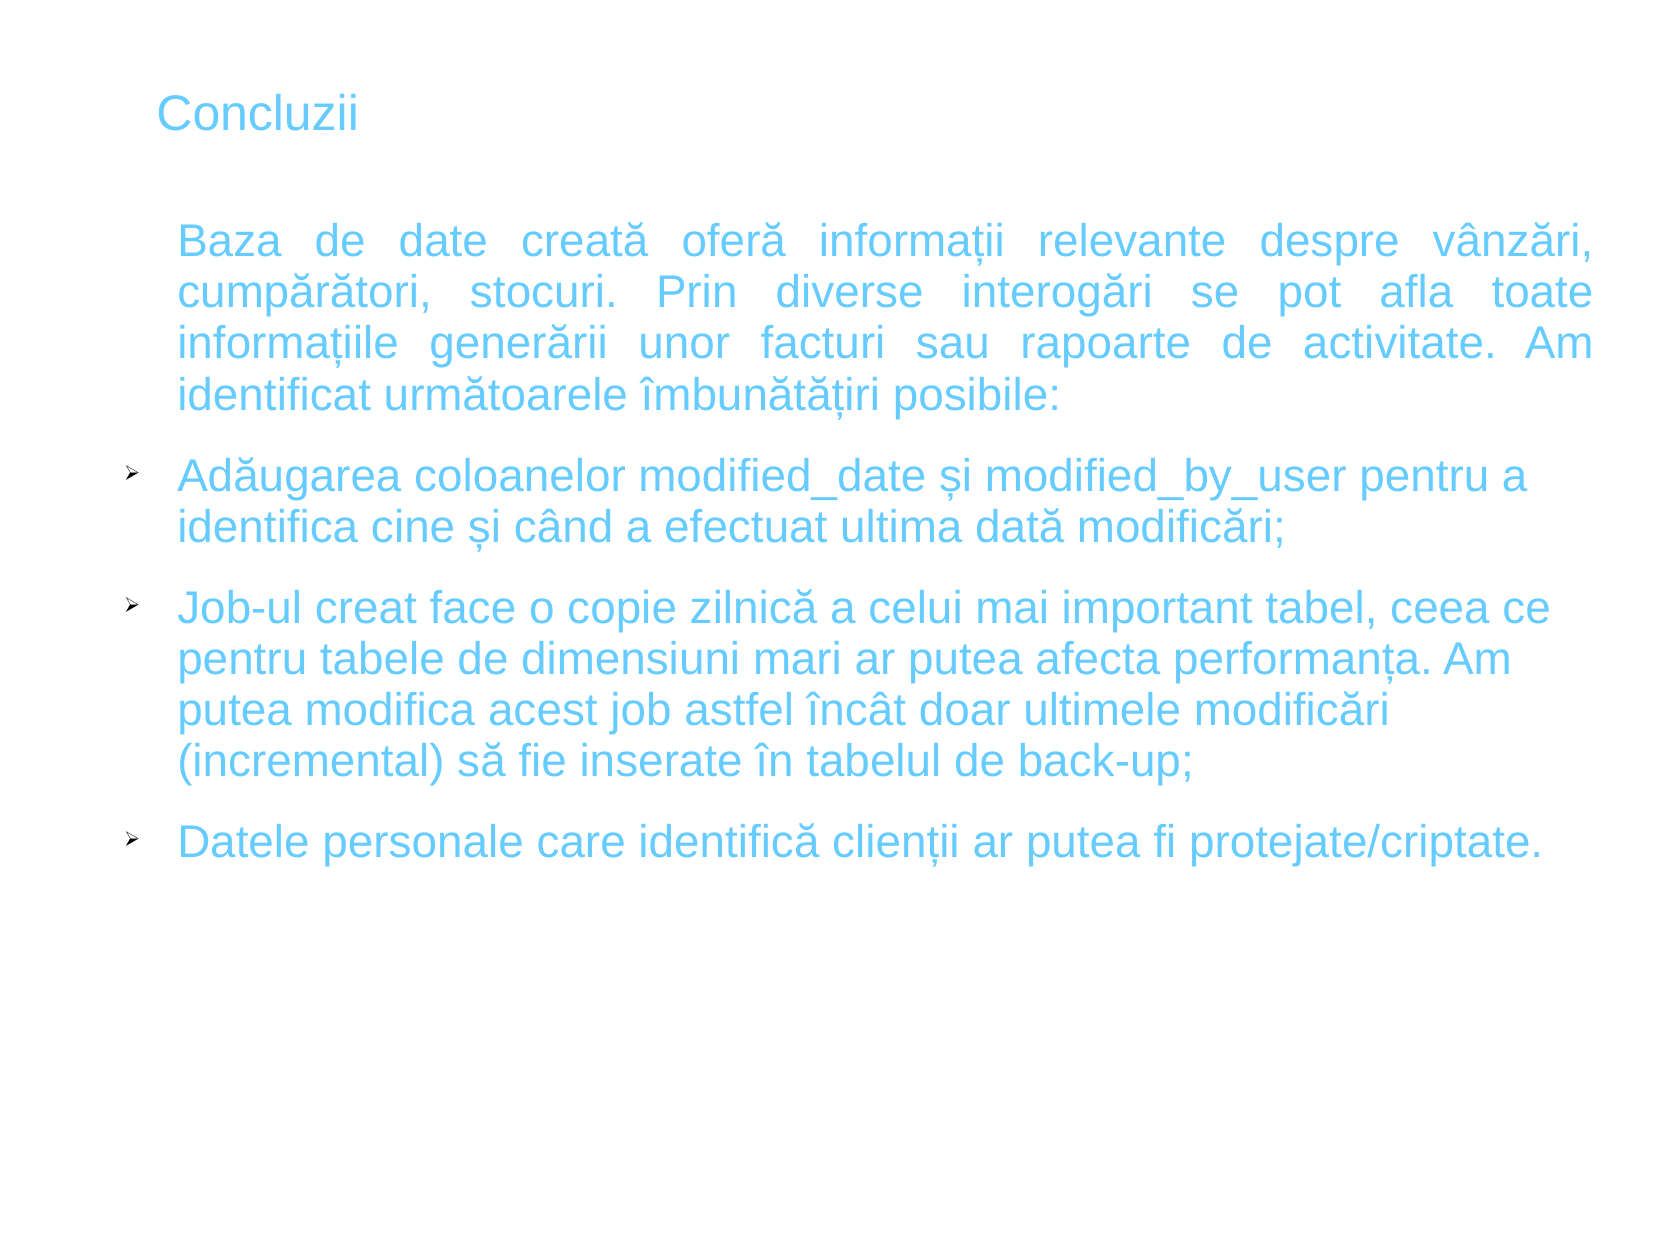

# Concluzii
Baza de date creată oferă informații relevante despre vânzări, cumpărători, stocuri. Prin diverse interogări se pot afla toate informațiile generării unor facturi sau rapoarte de activitate. Am identificat următoarele îmbunătățiri posibile:
Adăugarea coloanelor modified_date și modified_by_user pentru a identifica cine și când a efectuat ultima dată modificări;
Job-ul creat face o copie zilnică a celui mai important tabel, ceea ce pentru tabele de dimensiuni mari ar putea afecta performanța. Am putea modifica acest job astfel încât doar ultimele modificări (incremental) să fie inserate în tabelul de back-up;
Datele personale care identifică clienții ar putea fi protejate/criptate.